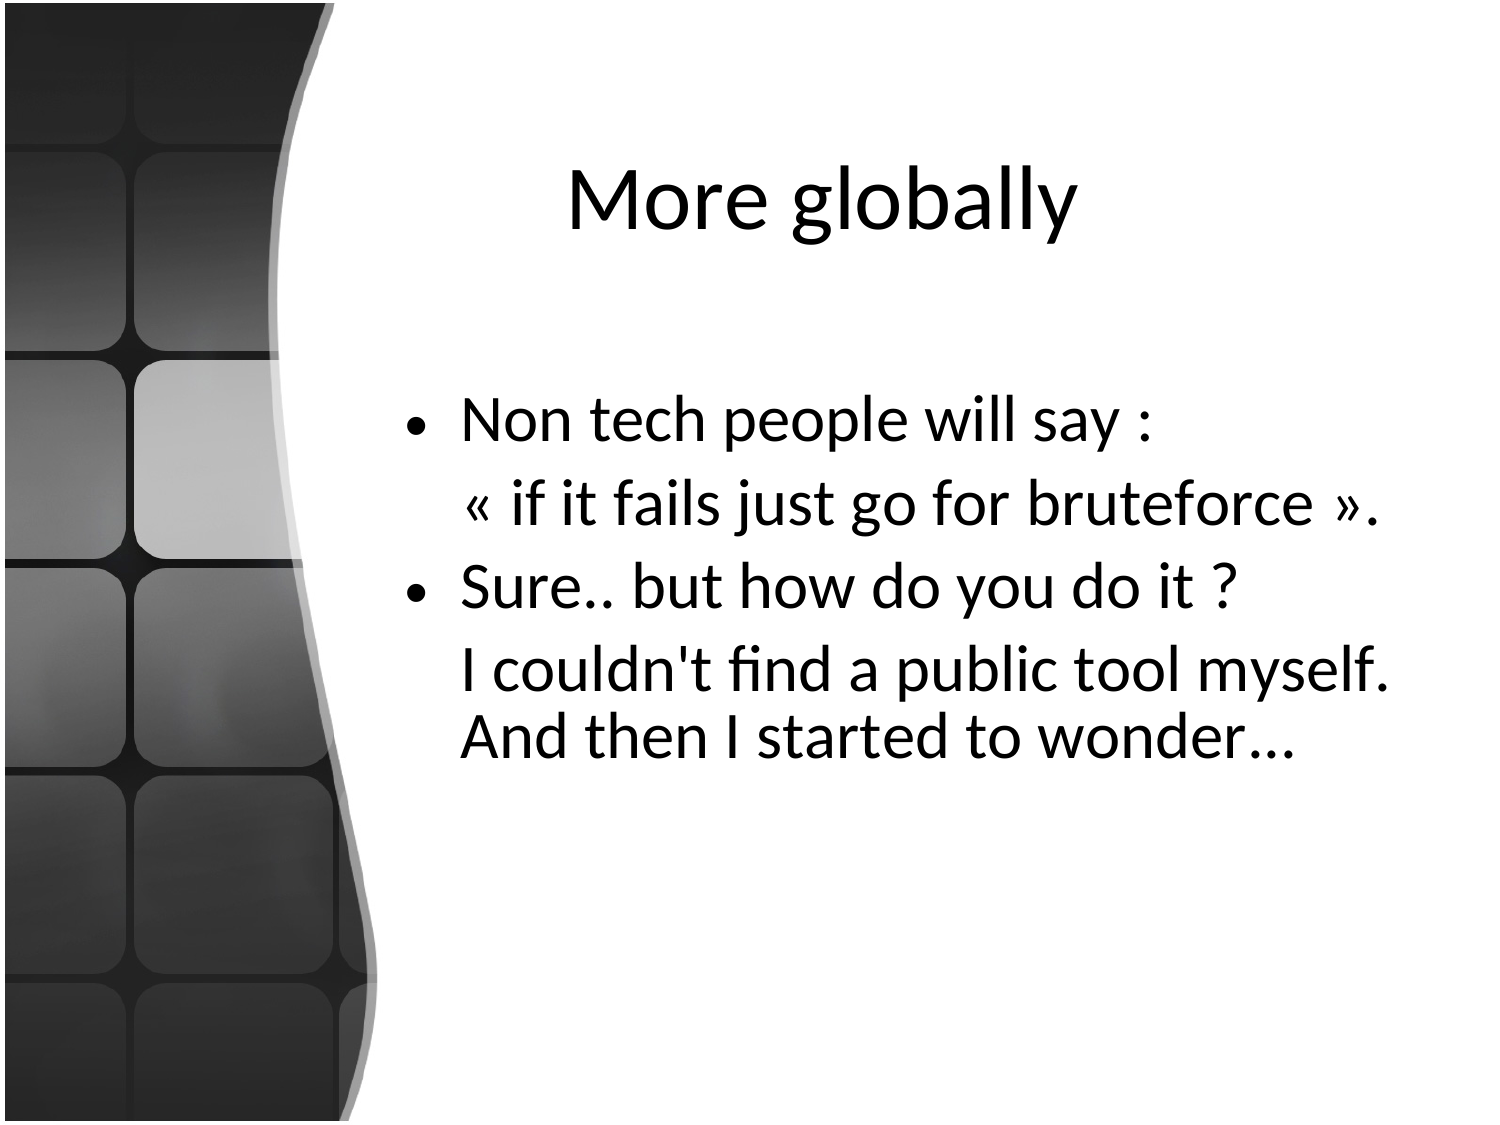

# More globally
Non tech people will say :
« if it fails just go for bruteforce ».
Sure.. but how do you do it ?
I couldn't find a public tool myself. And then I started to wonder...